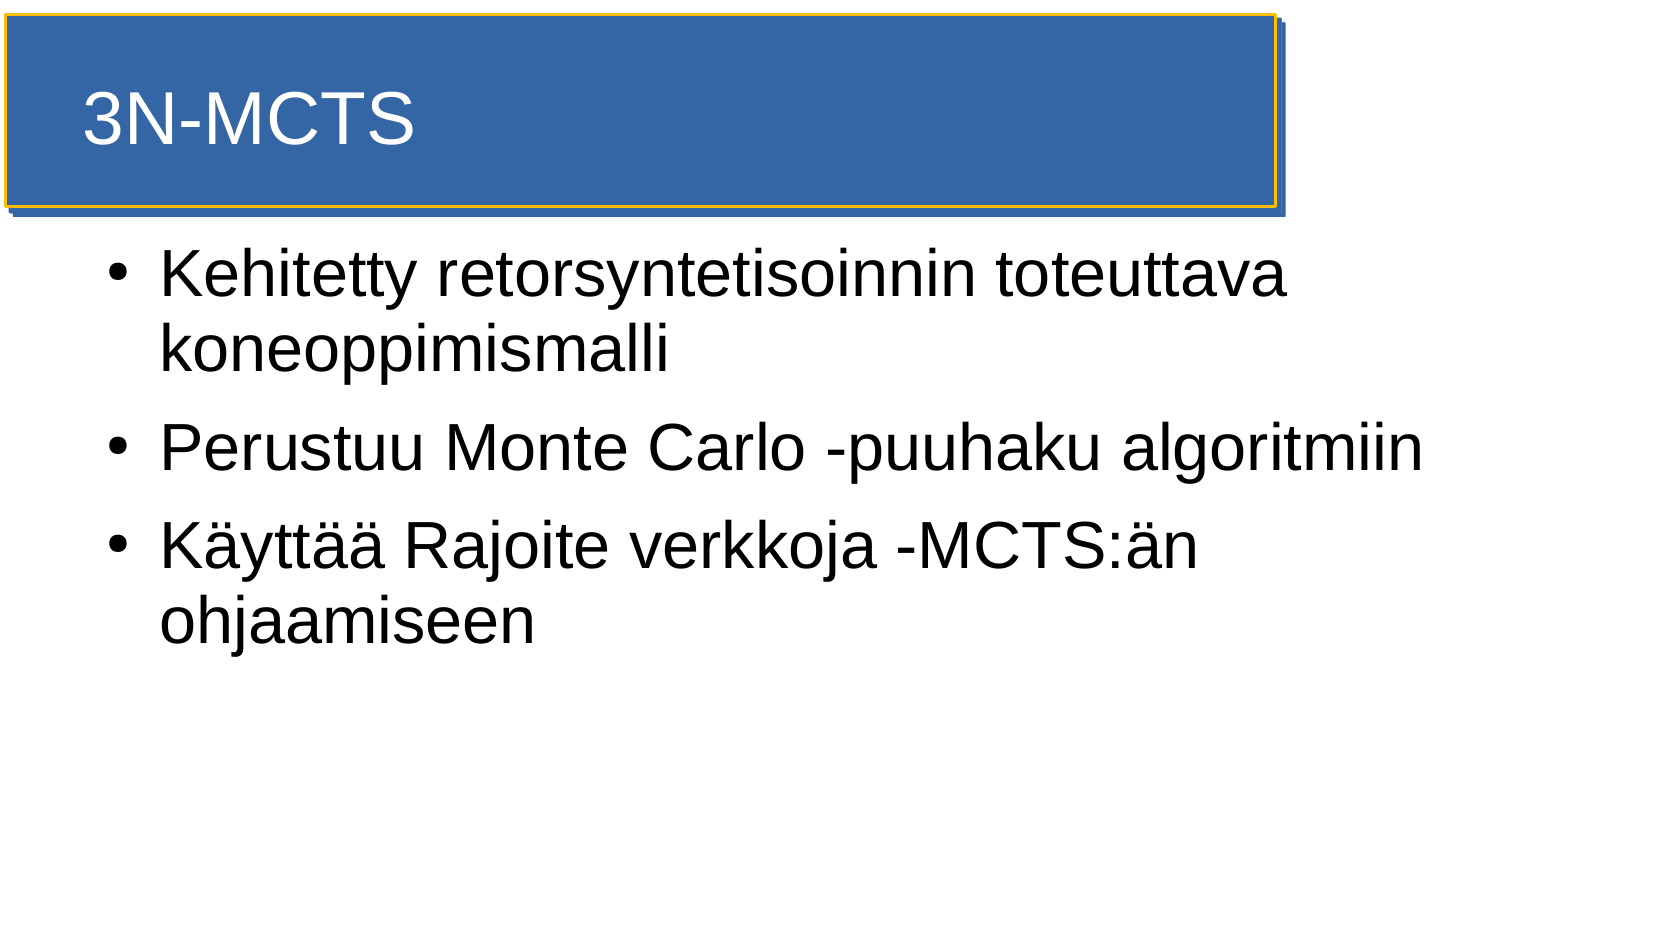

# 3N-MCTS
Kehitetty retorsyntetisoinnin toteuttava koneoppimismalli
Perustuu Monte Carlo -puuhaku algoritmiin
Käyttää Rajoite verkkoja -MCTS:än ohjaamiseen